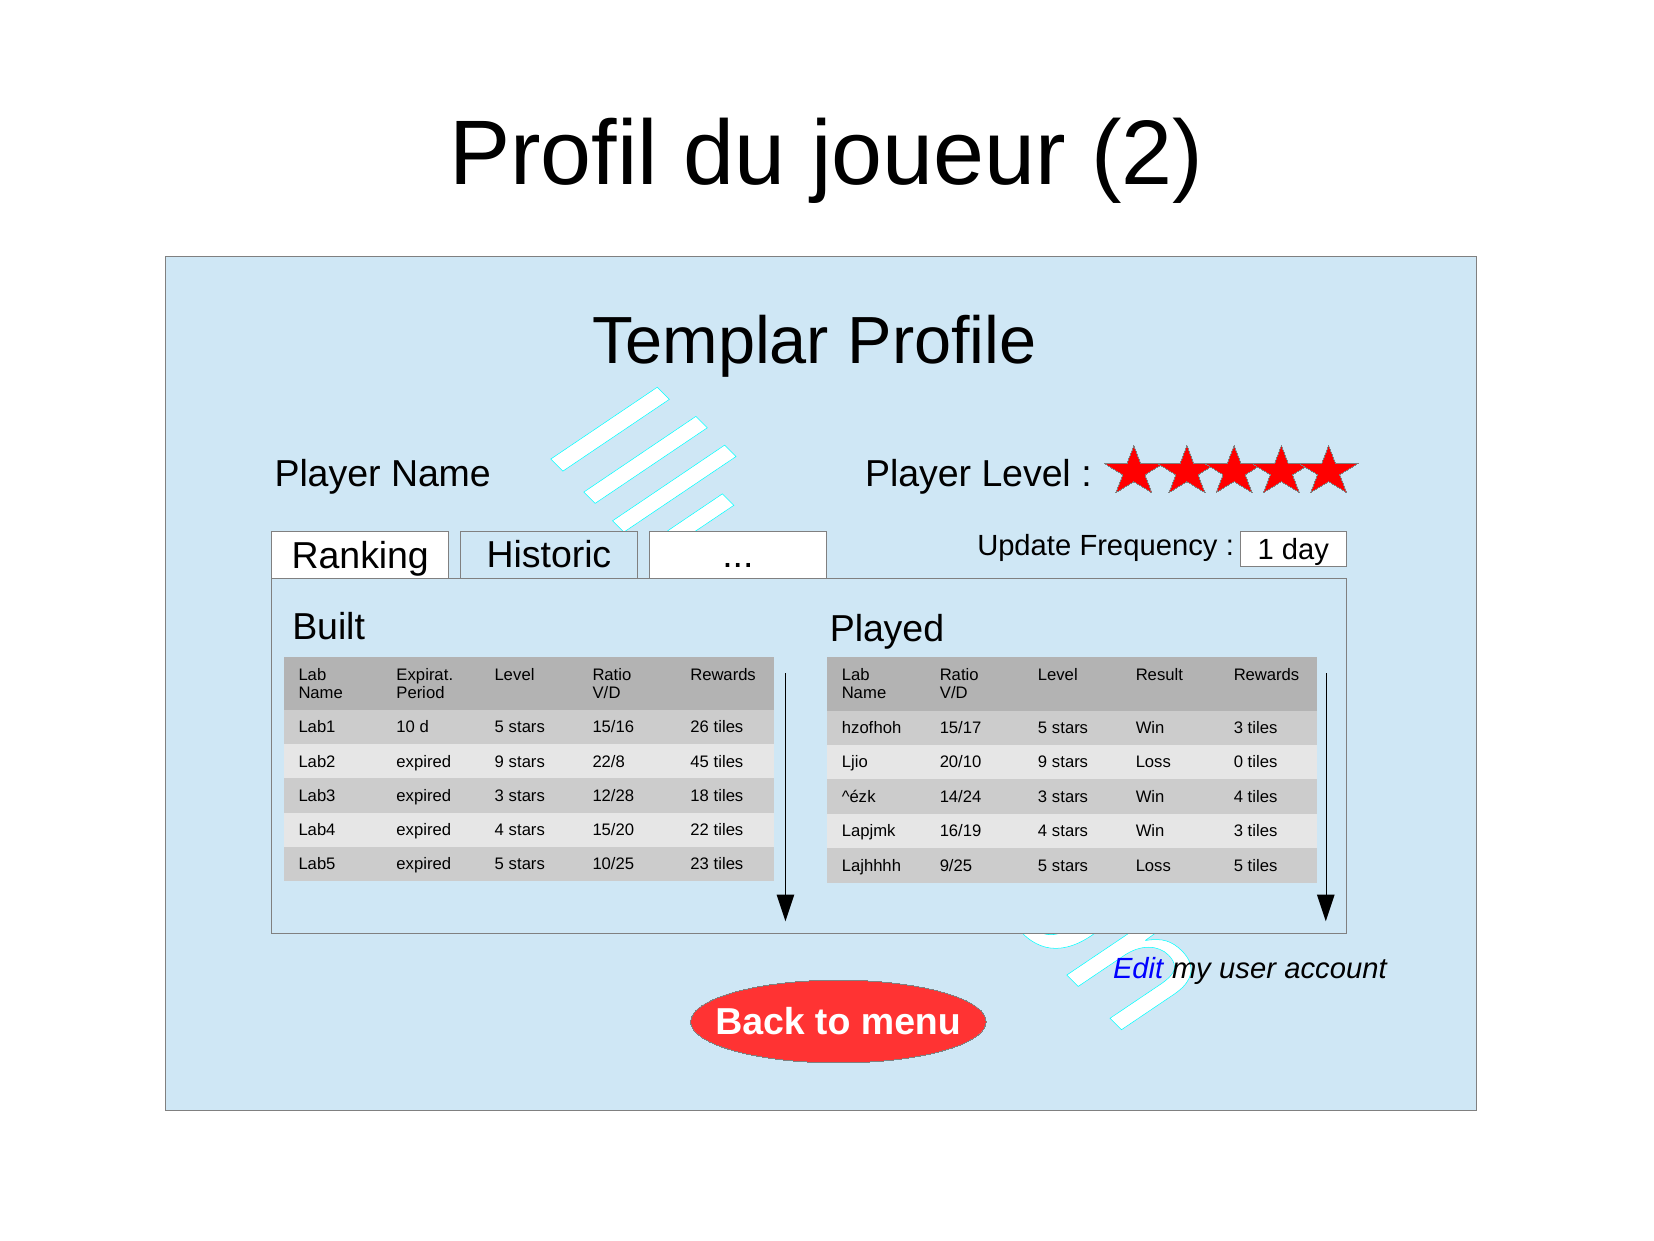

# Profil du joueur (2)
Templar Profile
Player Name
Player Level :
Update Frequency :
...
Historic
Ranking
1 day
Illustration
Built
Played
| Lab Name | Expirat. Period | Level | Ratio V/D | Rewards |
| --- | --- | --- | --- | --- |
| Lab1 | 10 d | 5 stars | 15/16 | 26 tiles |
| Lab2 | expired | 9 stars | 22/8 | 45 tiles |
| Lab3 | expired | 3 stars | 12/28 | 18 tiles |
| Lab4 | expired | 4 stars | 15/20 | 22 tiles |
| Lab5 | expired | 5 stars | 10/25 | 23 tiles |
| Lab Name | Ratio V/D | Level | Result | Rewards |
| --- | --- | --- | --- | --- |
| hzofhoh | 15/17 | 5 stars | Win | 3 tiles |
| Ljio | 20/10 | 9 stars | Loss | 0 tiles |
| ^ézk | 14/24 | 3 stars | Win | 4 tiles |
| Lapjmk | 16/19 | 4 stars | Win | 3 tiles |
| Lajhhhh | 9/25 | 5 stars | Loss | 5 tiles |
Edit my user account
Back to menu